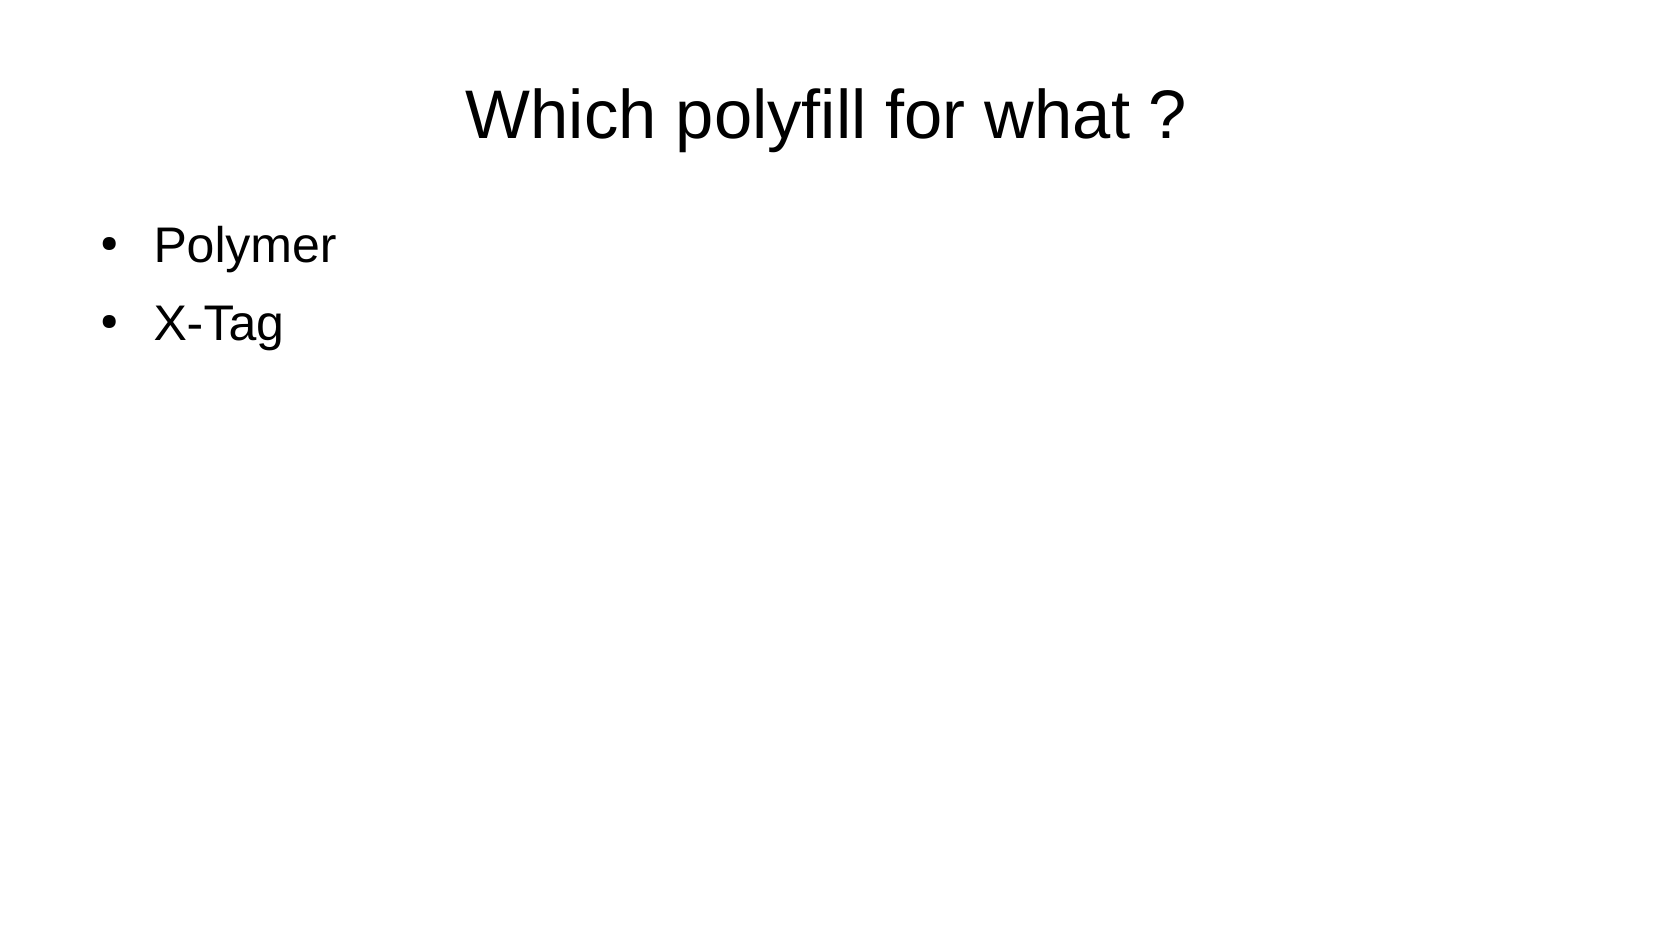

# Which polyfill for what ?
Polymer
X-Tag